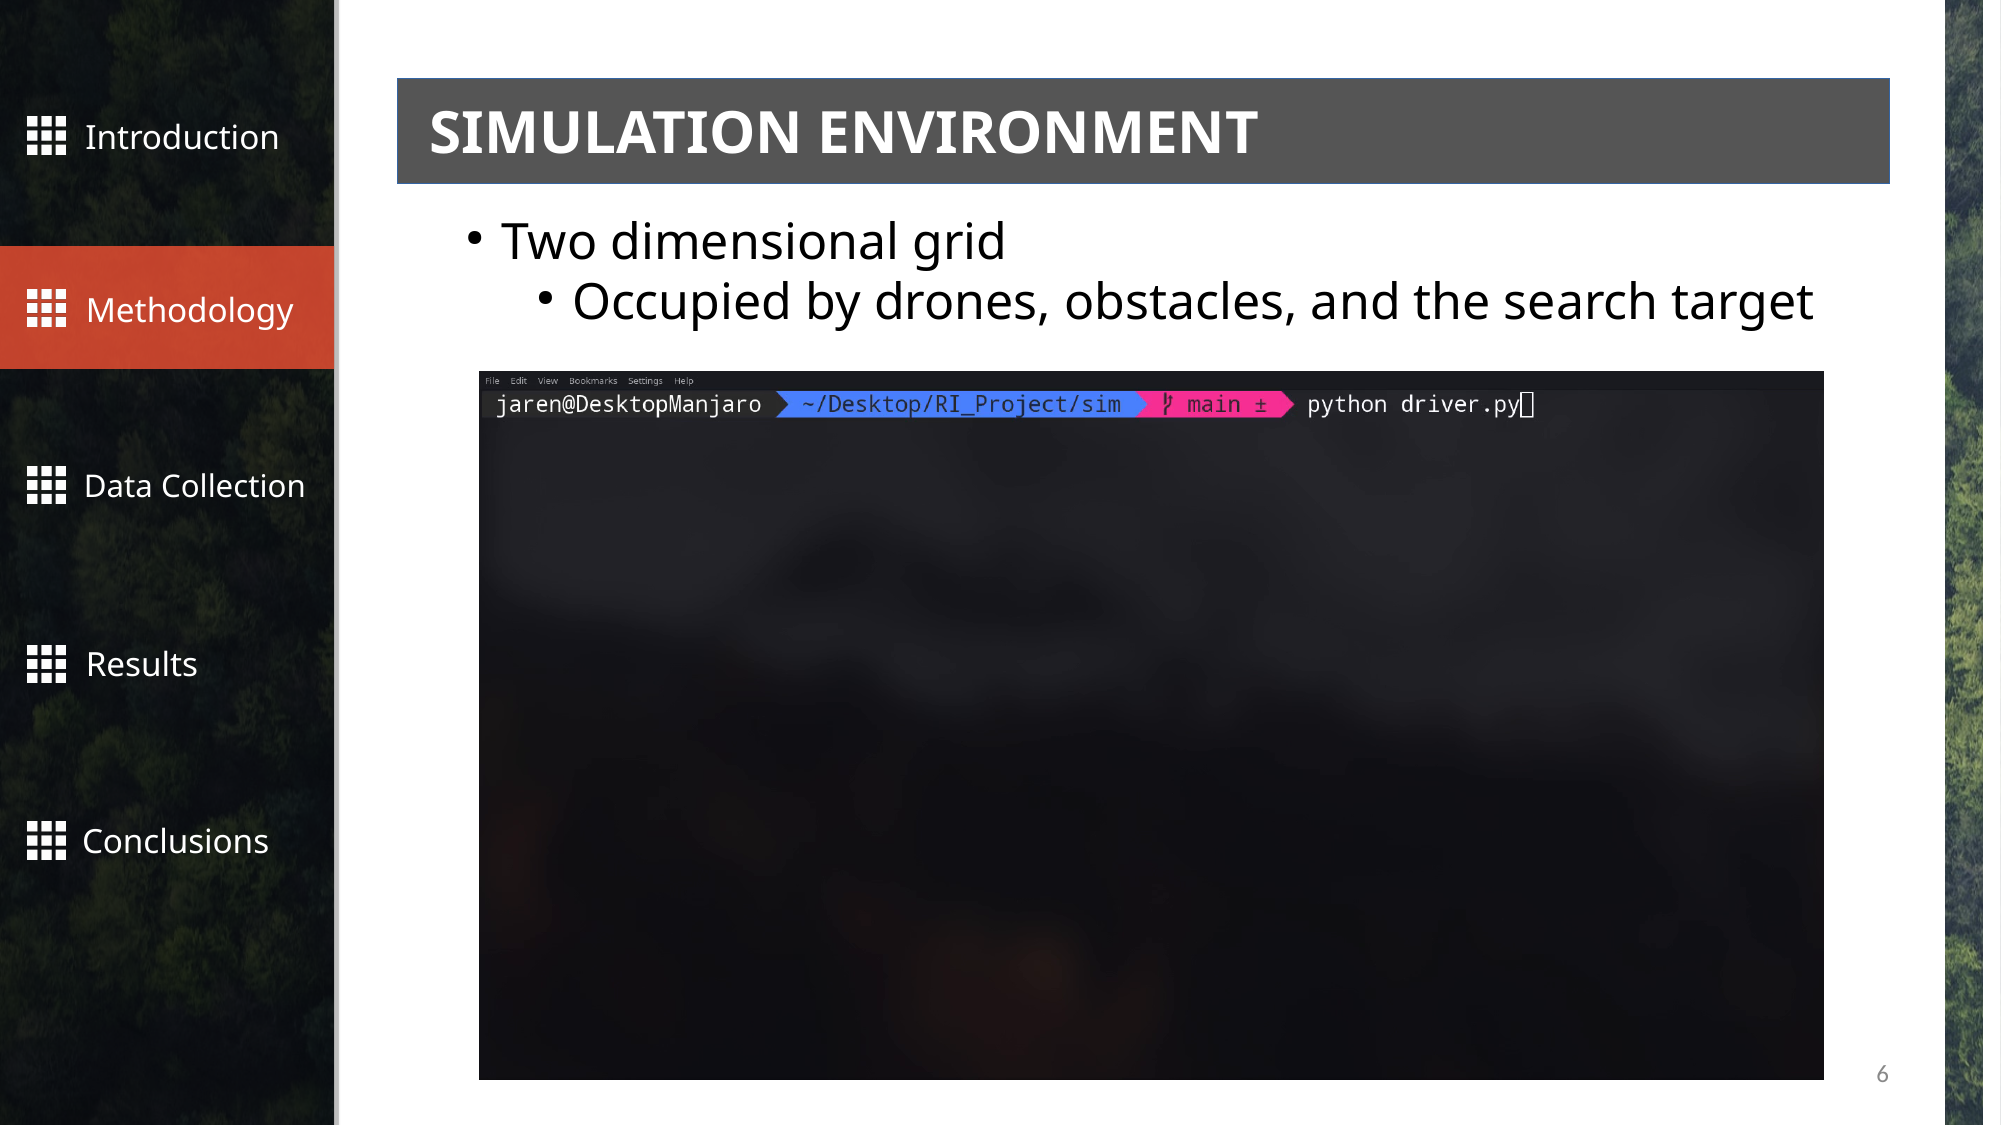

SIMULATION ENVIRONMENT
Introduction
Two dimensional grid
Occupied by drones, obstacles, and the search target
Methodology
Data Collection
Results
Conclusions